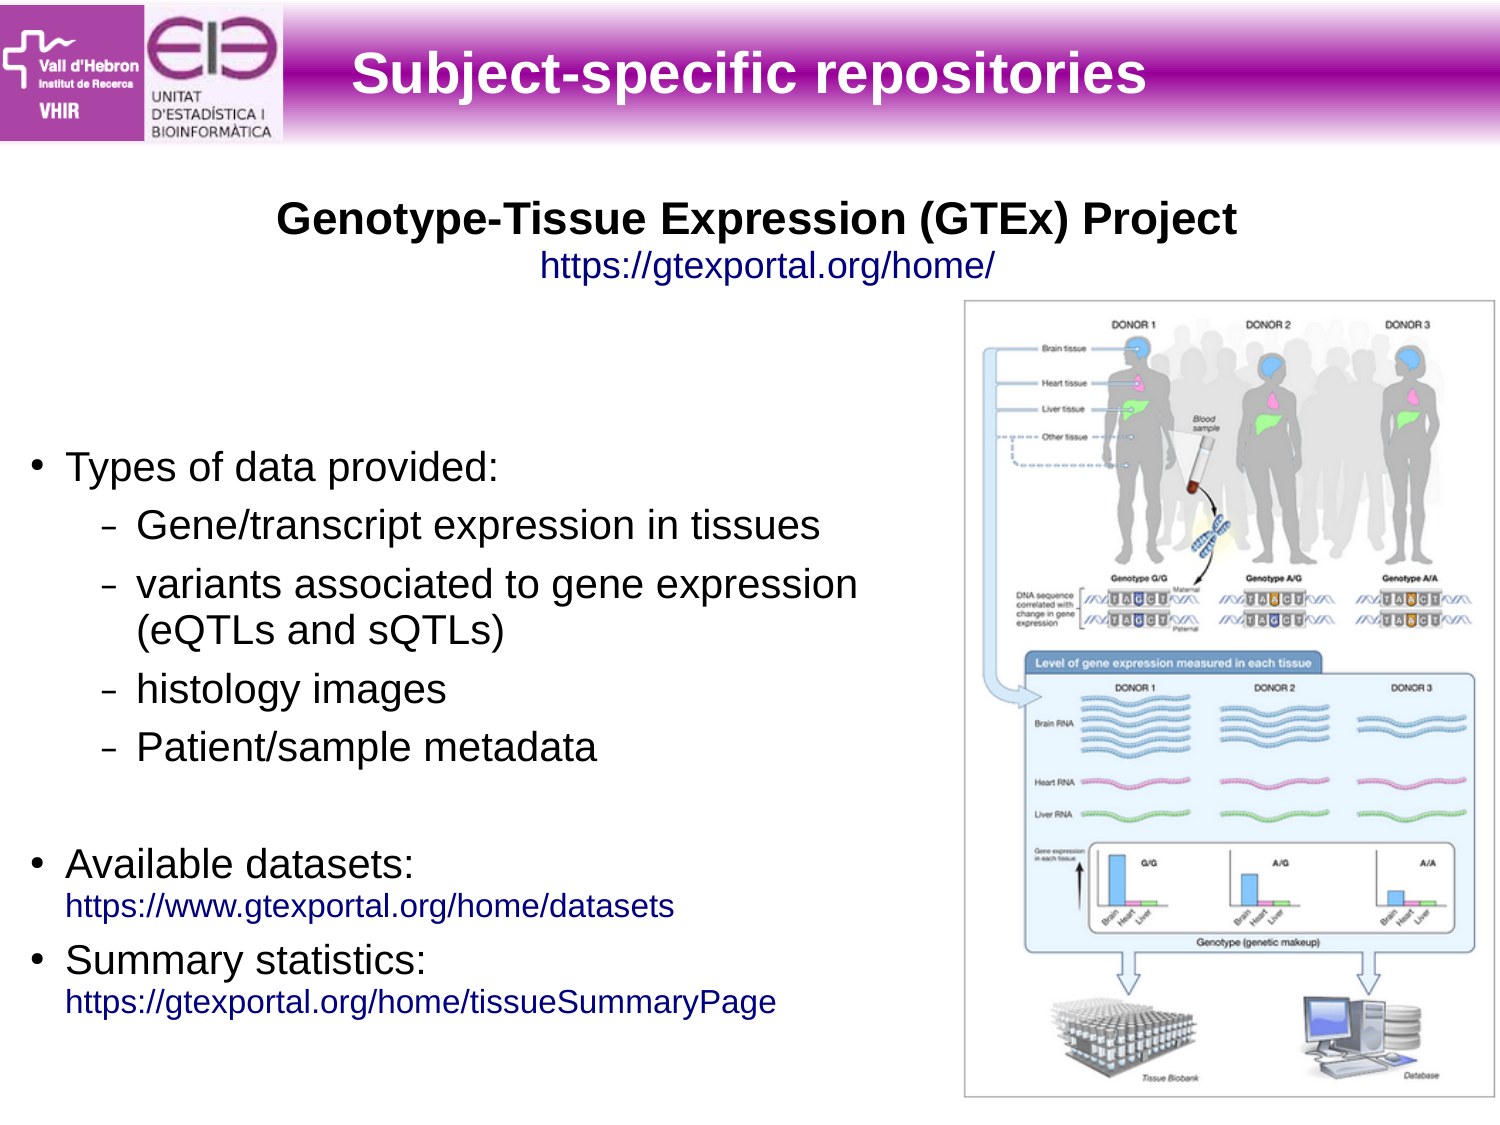

Subject-specific repositories
Genotype-Tissue Expression (GTEx) Project
https://gtexportal.org/home/
Types of data provided:
Gene/transcript expression in tissues
variants associated to gene expression (eQTLs and sQTLs)
histology images
Patient/sample metadata
Available datasets: https://www.gtexportal.org/home/datasets
Summary statistics: https://gtexportal.org/home/tissueSummaryPage